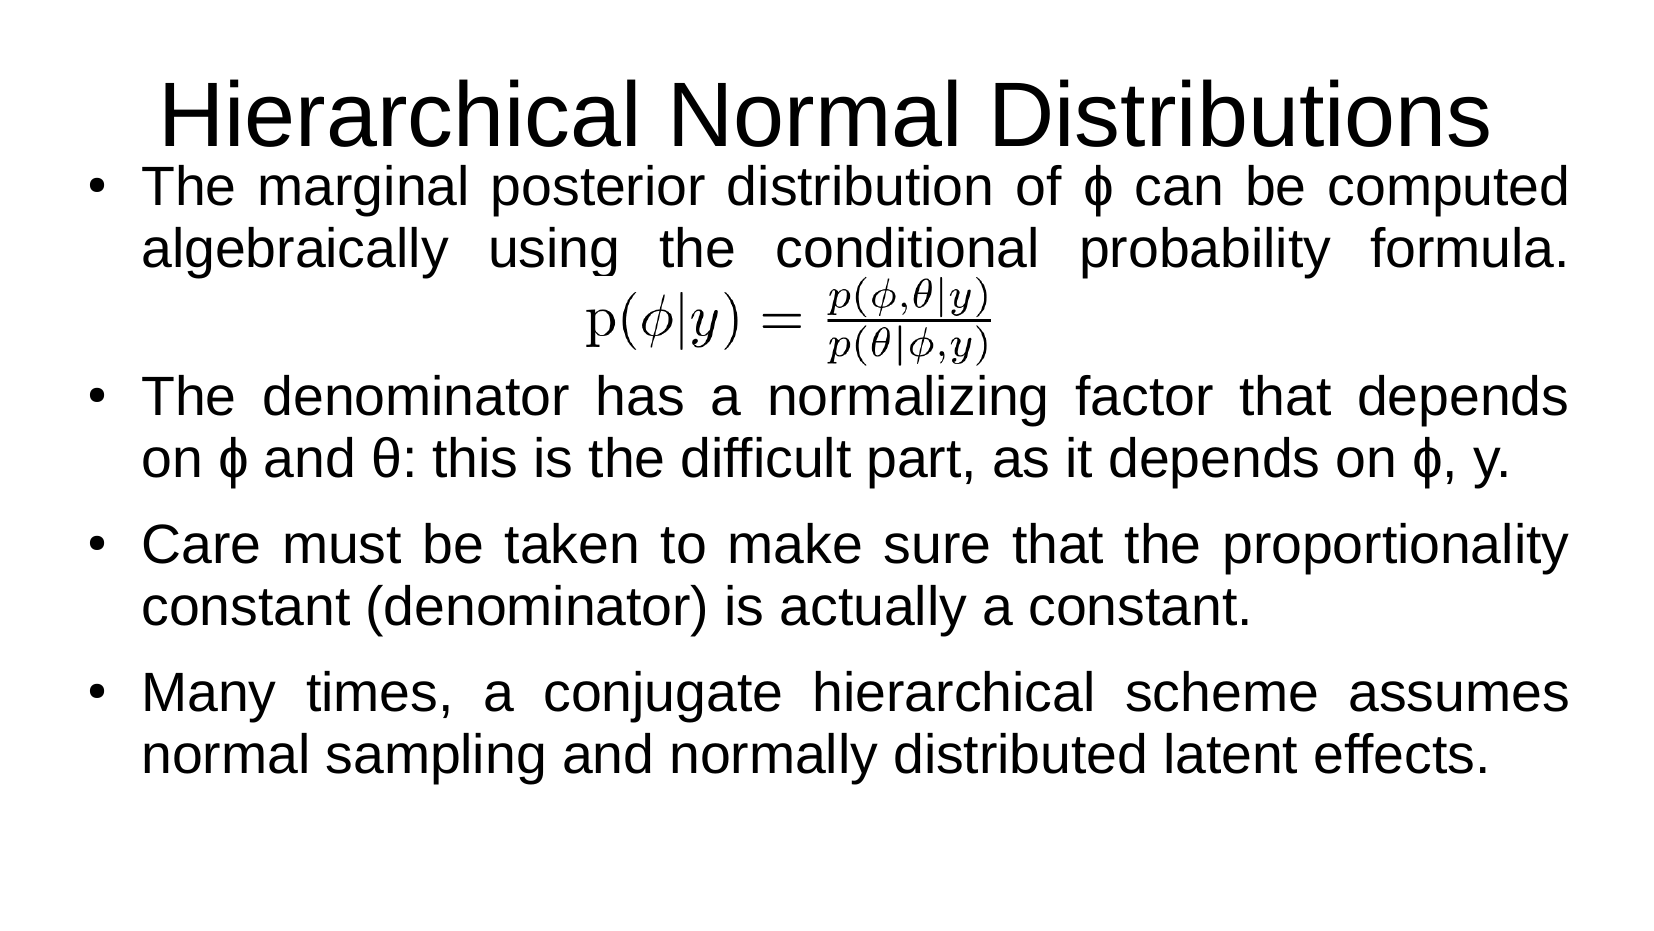

# Hierarchical Normal Distributions
The marginal posterior distribution of ɸ can be computed algebraically using the conditional probability formula.
The denominator has a normalizing factor that depends on ɸ and θ: this is the difficult part, as it depends on ɸ, y.
Care must be taken to make sure that the proportionality constant (denominator) is actually a constant.
Many times, a conjugate hierarchical scheme assumes normal sampling and normally distributed latent effects.